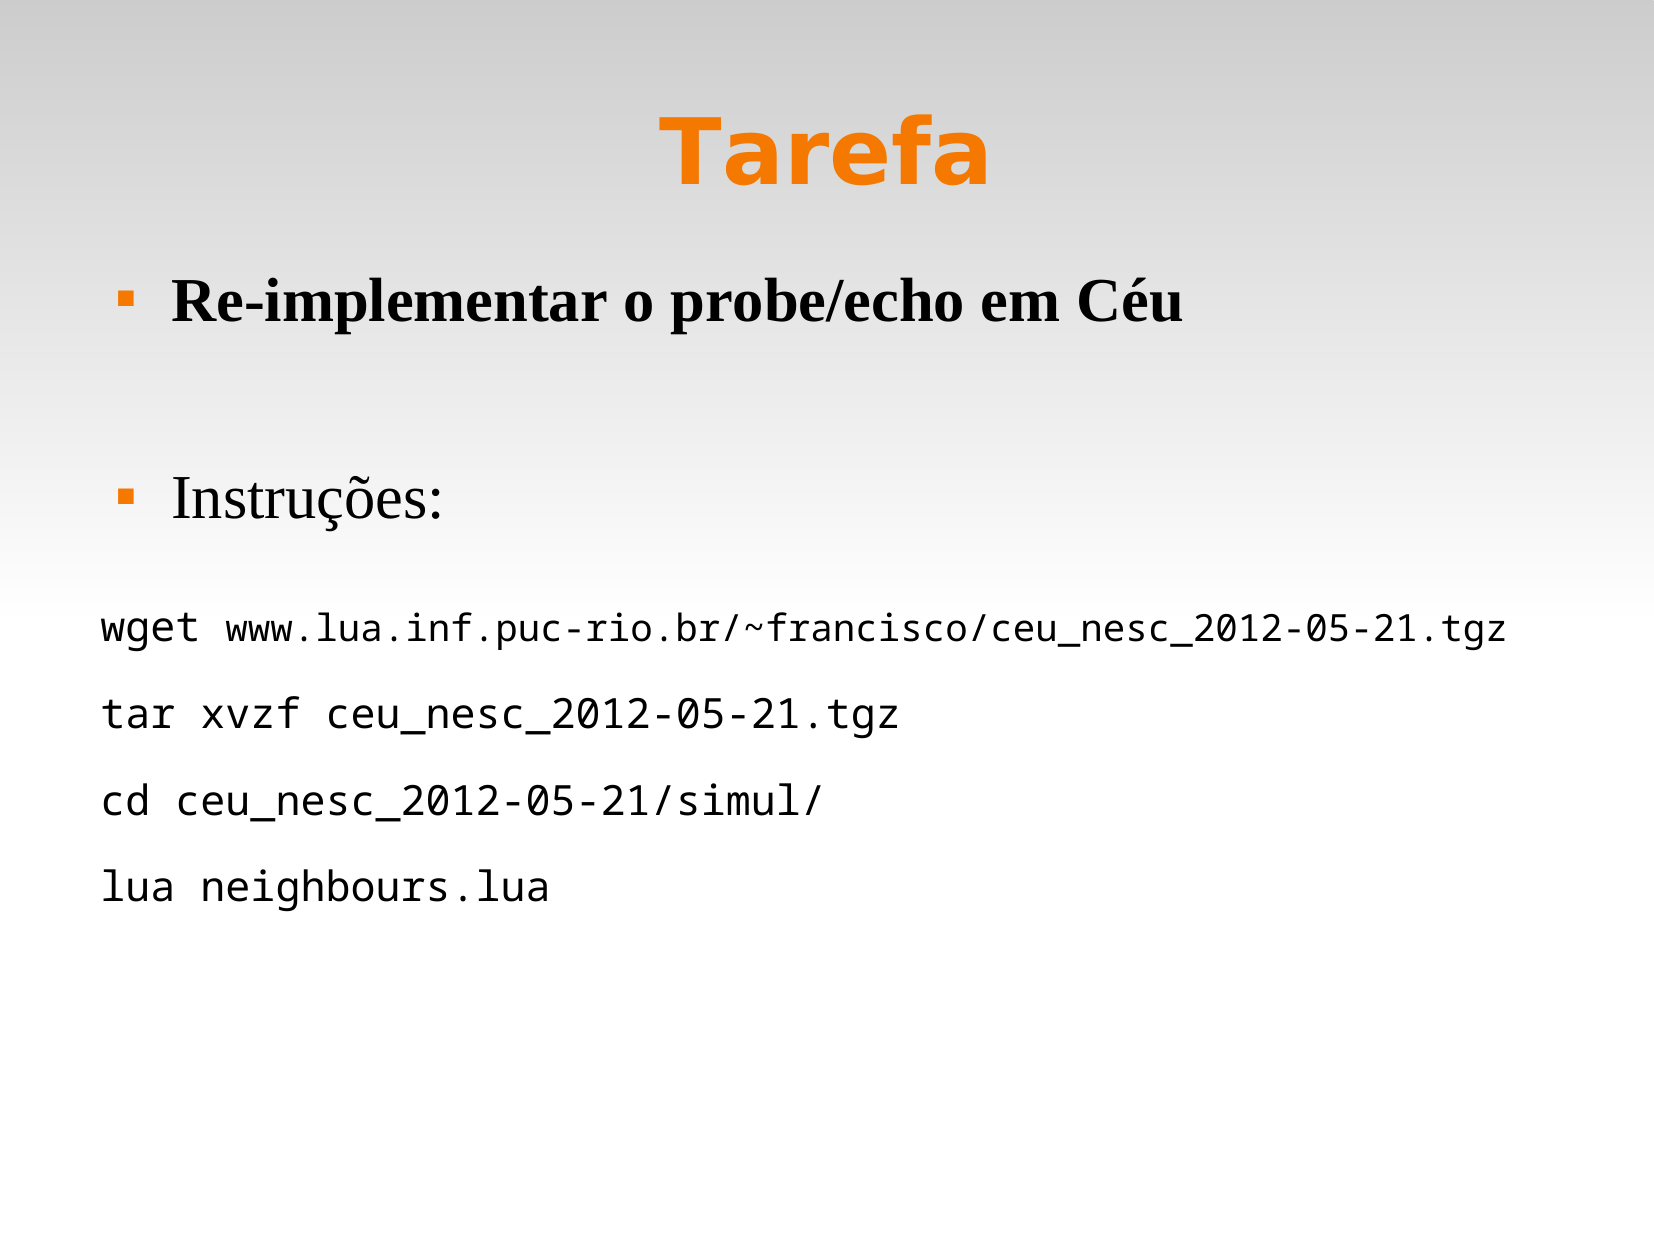

# Tarefa
Re-implementar o probe/echo em Céu
Instruções:
wget www.lua.inf.puc-rio.br/~francisco/ceu_nesc_2012-05-21.tgz
tar xvzf ceu_nesc_2012-05-21.tgz
cd ceu_nesc_2012-05-21/simul/
lua neighbours.lua